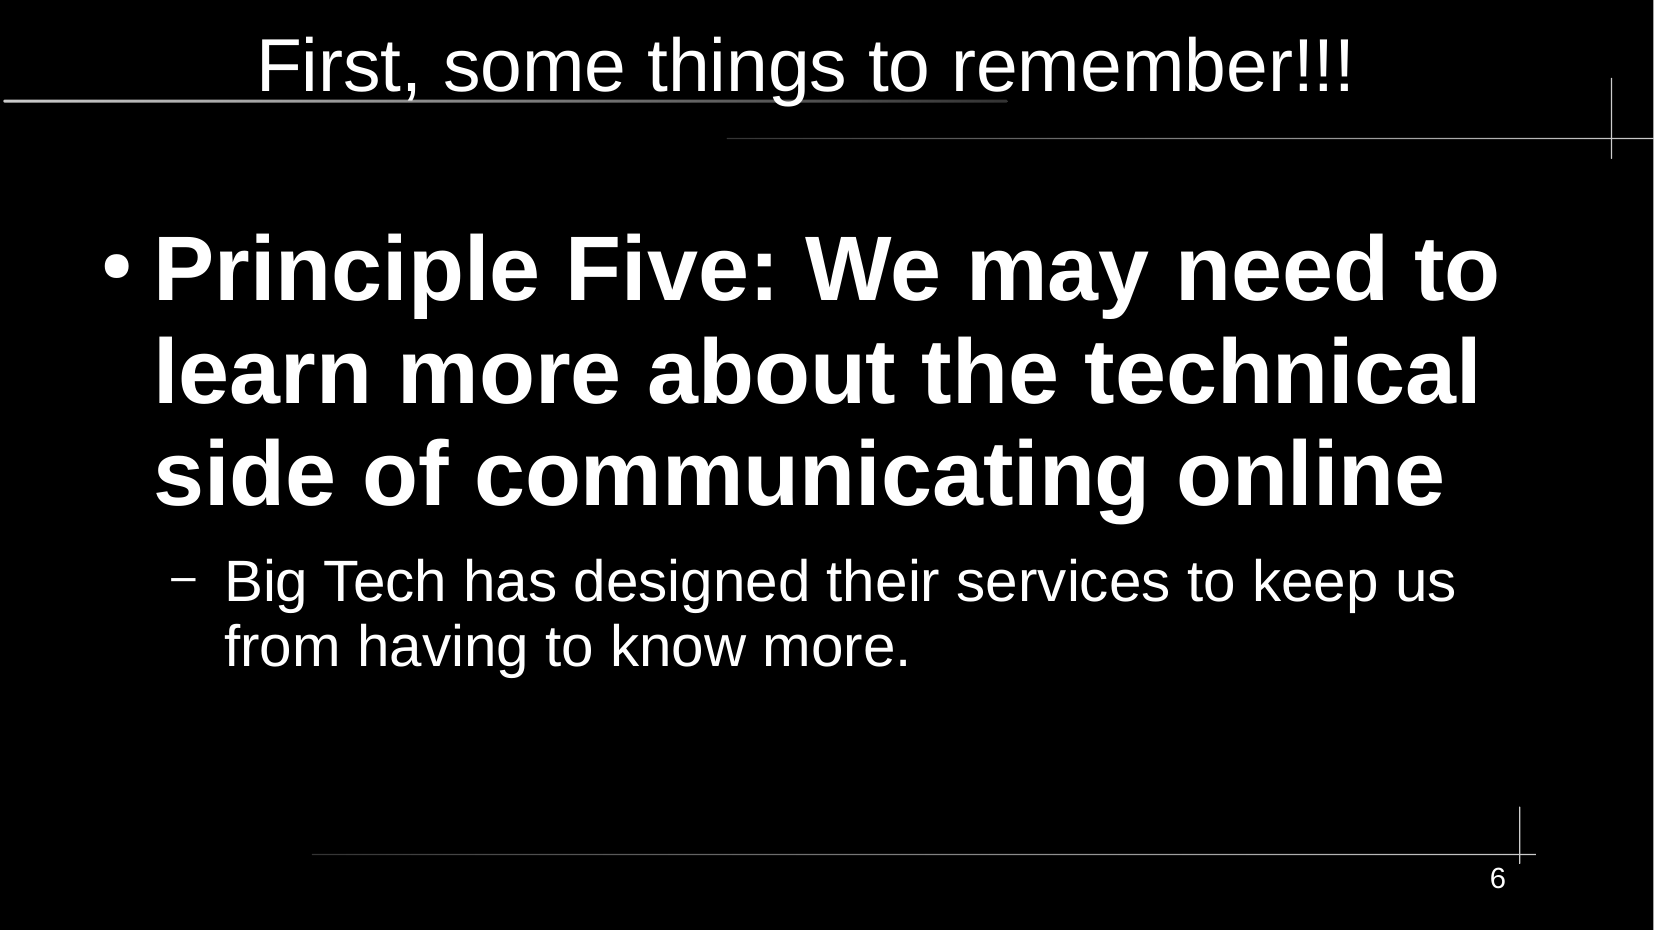

# First, some things to remember!!!
Principle Five: We may need to learn more about the technical side of communicating online
Big Tech has designed their services to keep us from having to know more.
6